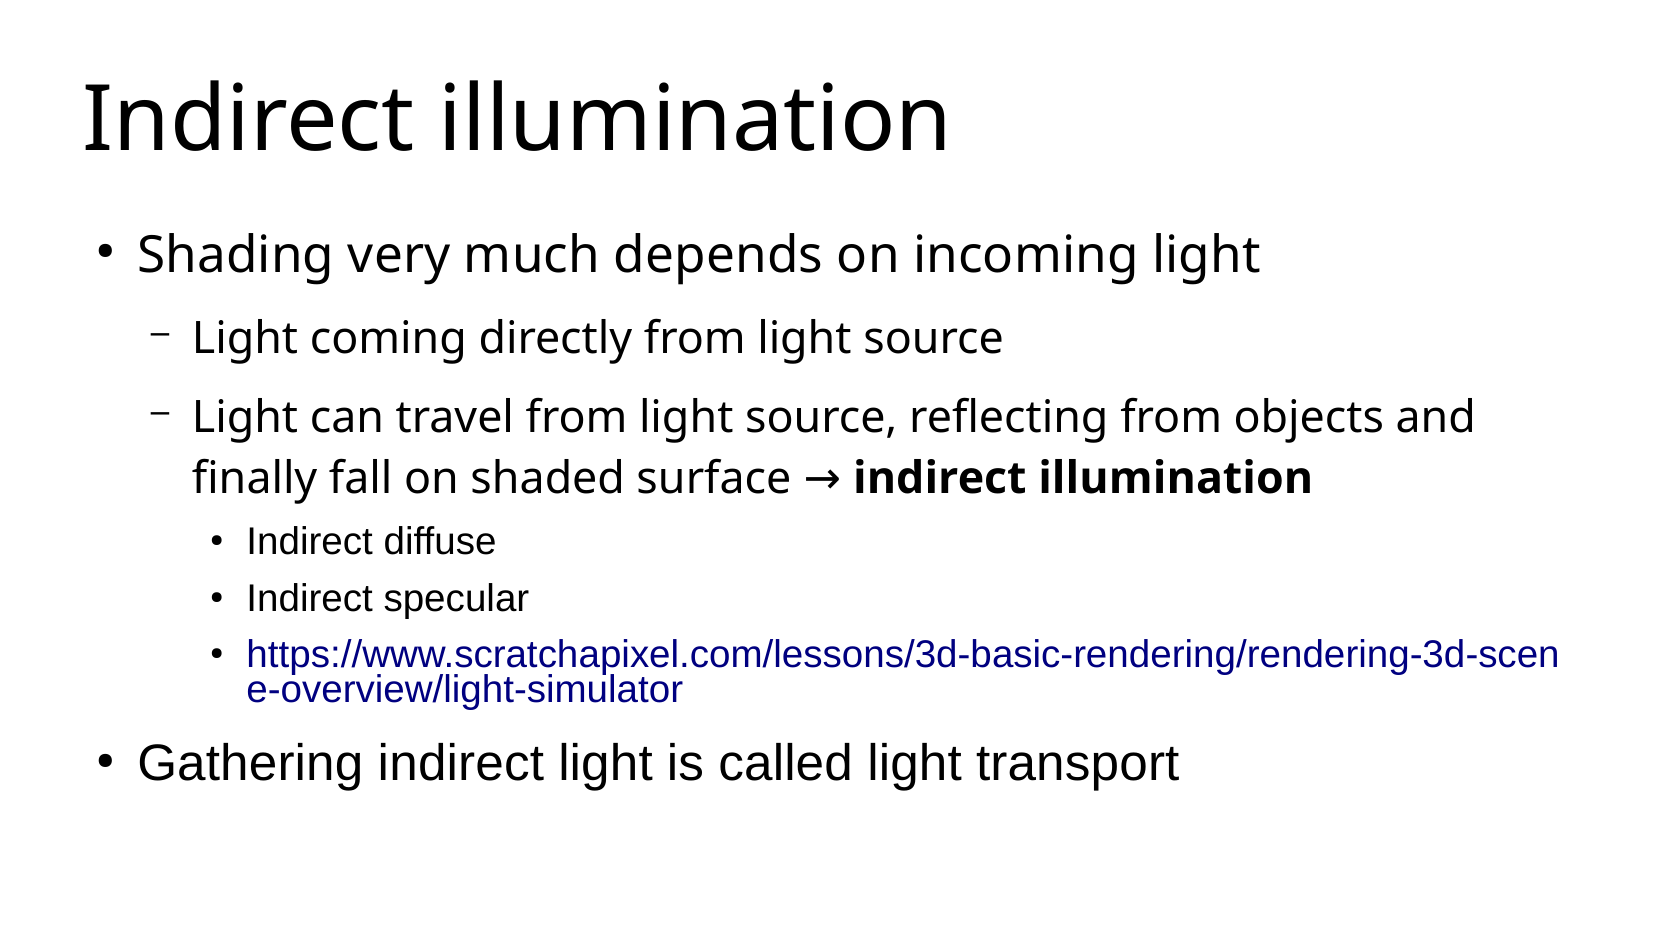

# Indirect illumination
Shading very much depends on incoming light
Light coming directly from light source
Light can travel from light source, reflecting from objects and finally fall on shaded surface → indirect illumination
Indirect diffuse
Indirect specular
https://www.scratchapixel.com/lessons/3d-basic-rendering/rendering-3d-scene-overview/light-simulator
Gathering indirect light is called light transport